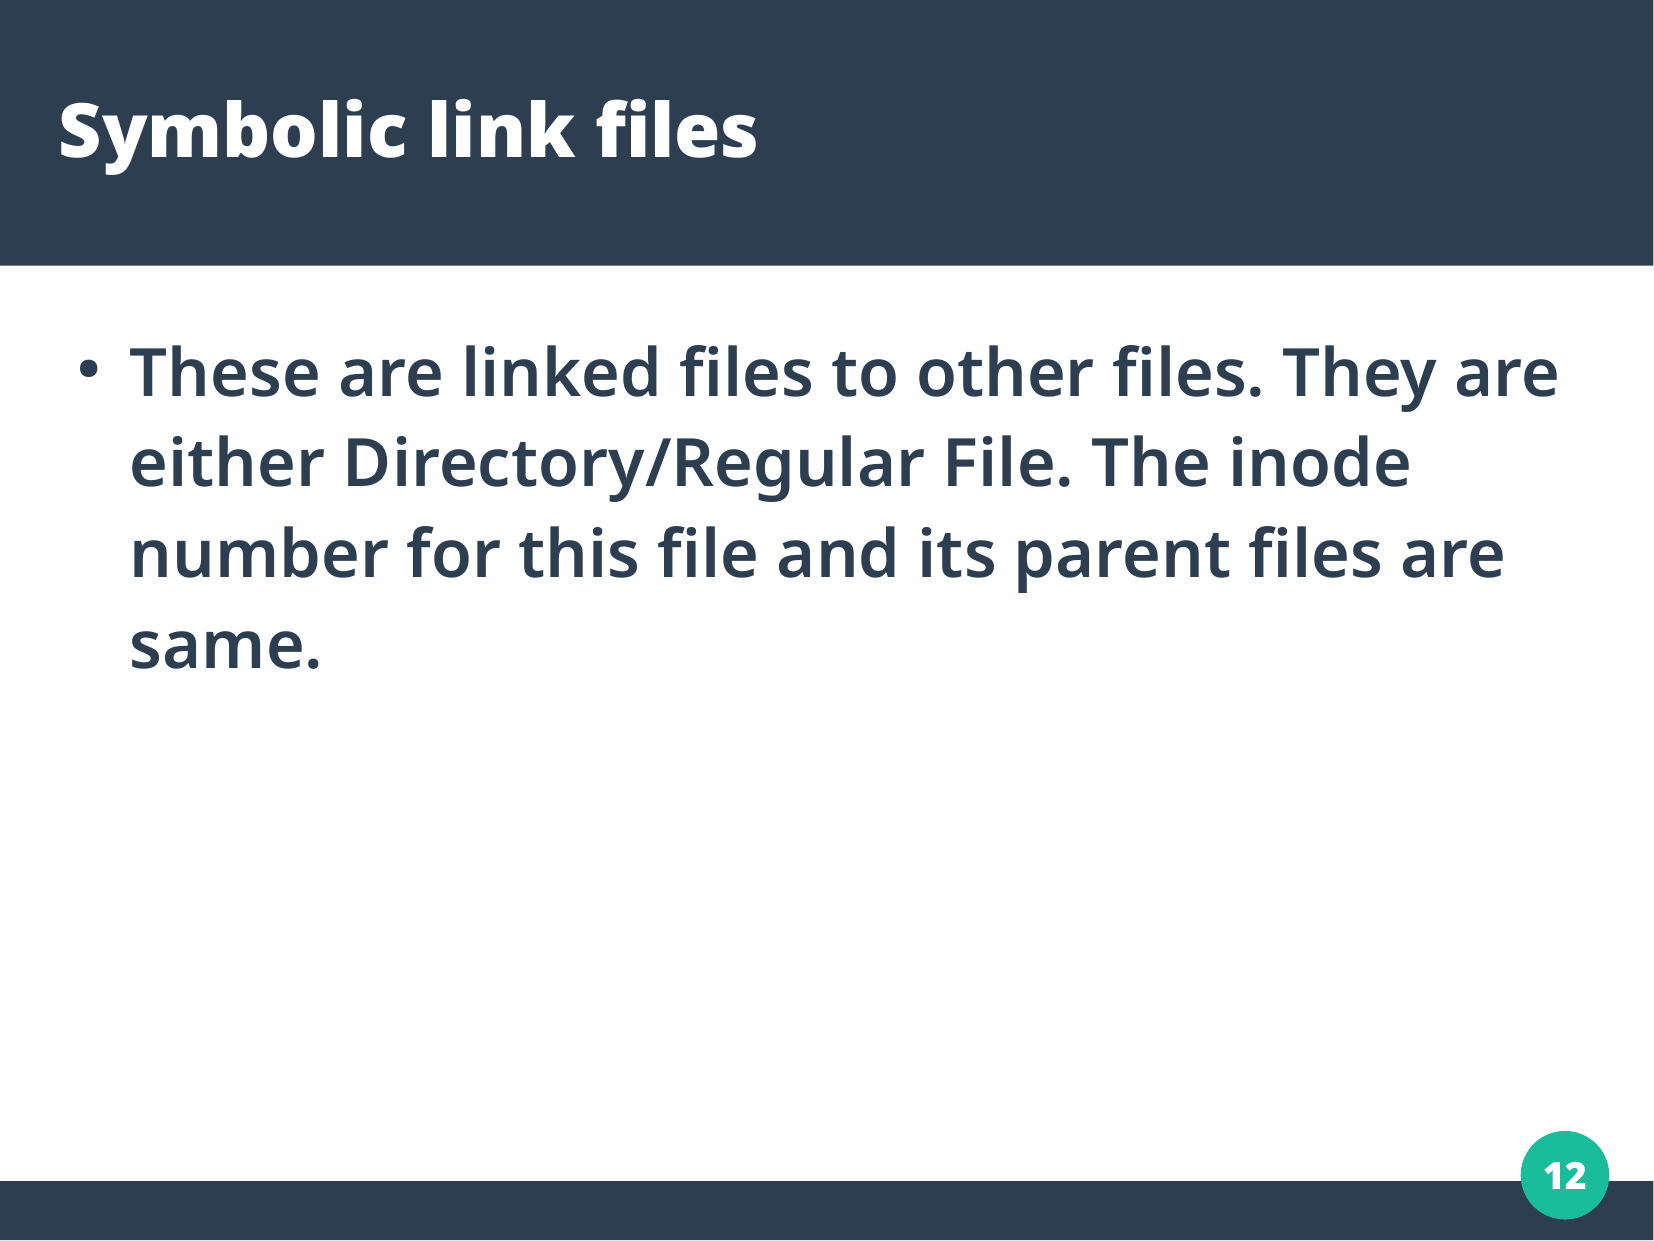

# Symbolic link files
These are linked files to other files. They are either Directory/Regular File. The inode number for this file and its parent files are same.
12